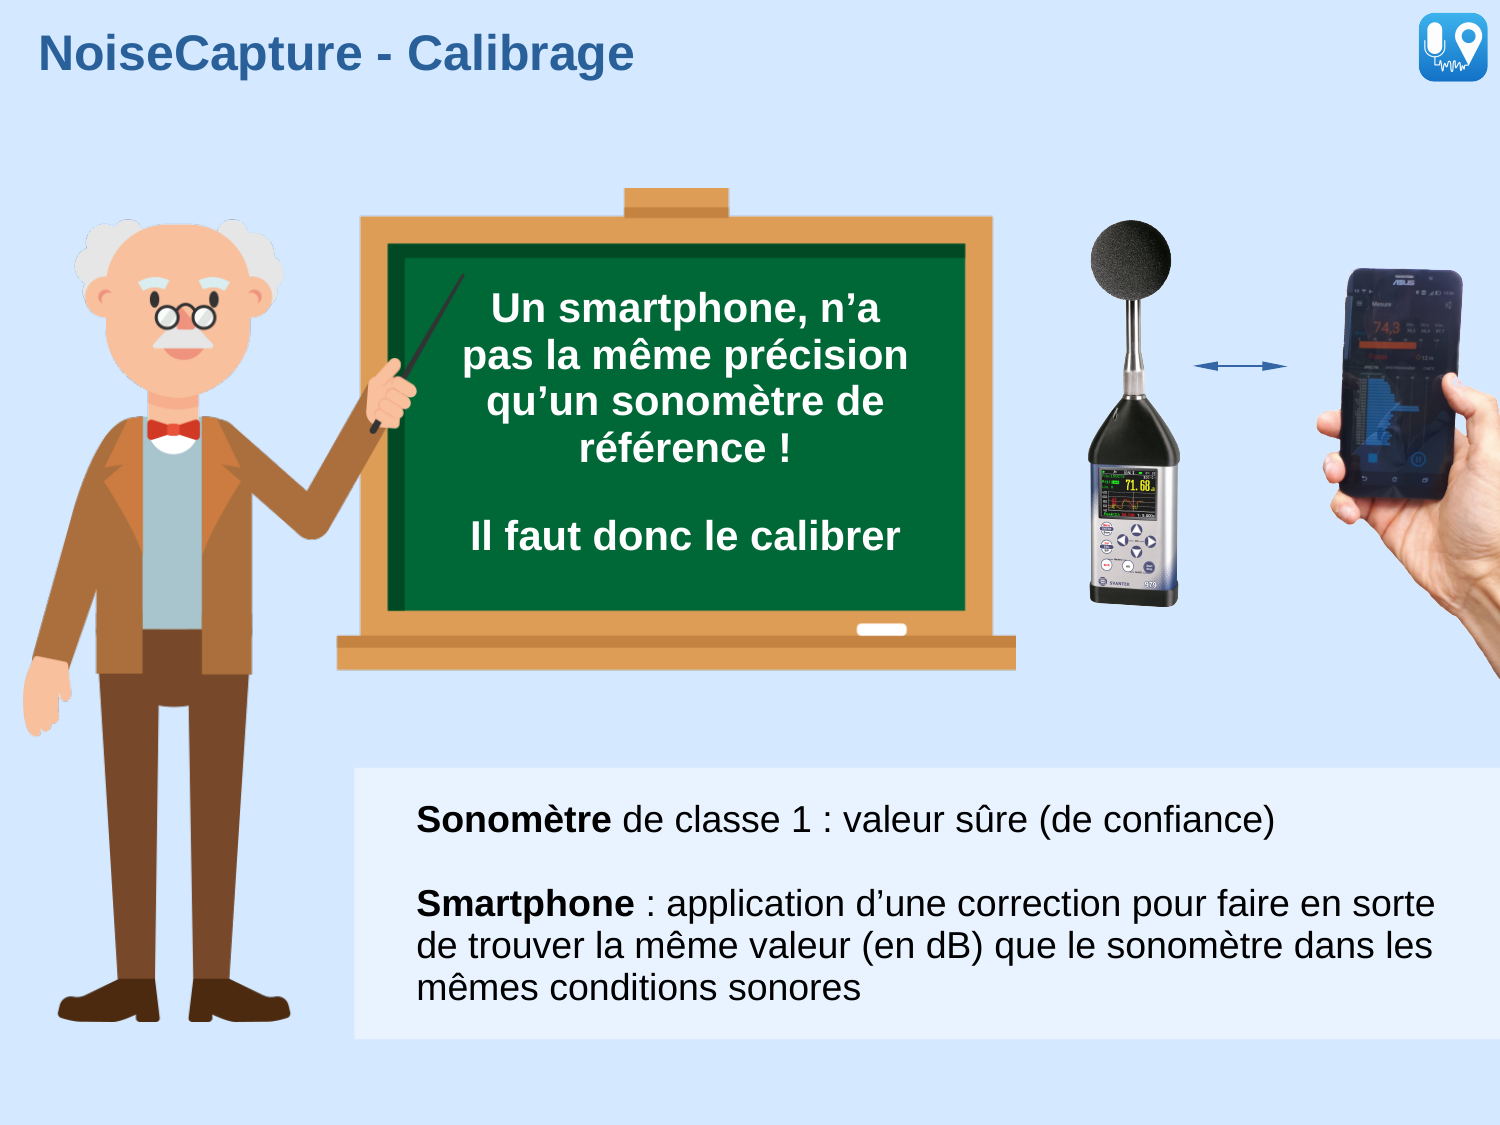

NoiseCapture - Calibrage
Un smartphone, n’a pas la même précision qu’un sonomètre de référence !
Il faut donc le calibrer
Sonomètre de classe 1 : valeur sûre (de confiance)
Smartphone : application d’une correction pour faire en sorte de trouver la même valeur (en dB) que le sonomètre dans les mêmes conditions sonores